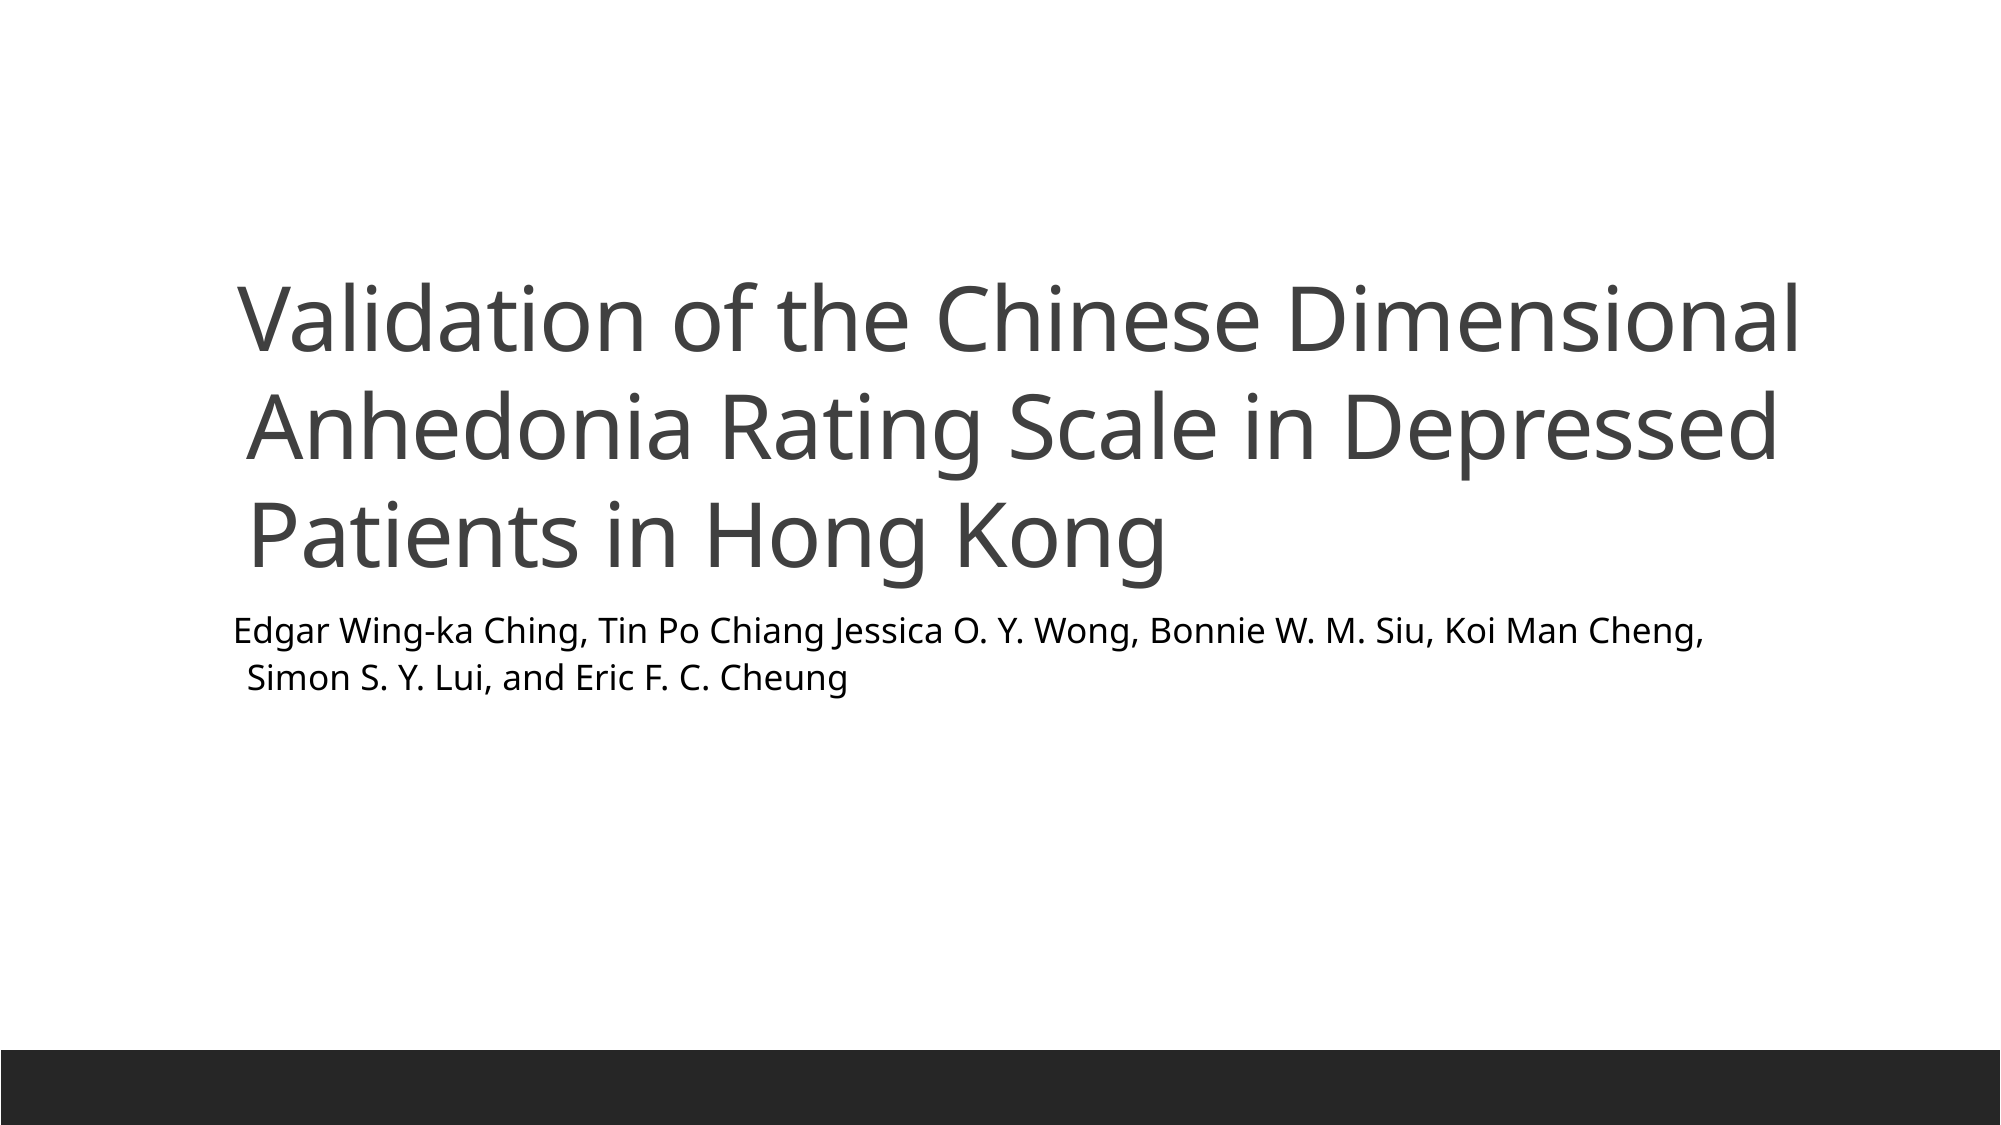

#
Validation of the Chinese Dimensional Anhedonia Rating Scale in Depressed Patients in Hong Kong
Edgar Wing-ka Ching, Tin Po Chiang Jessica O. Y. Wong, Bonnie W. M. Siu, Koi Man Cheng,
Simon S. Y. Lui, and Eric F. C. Cheung